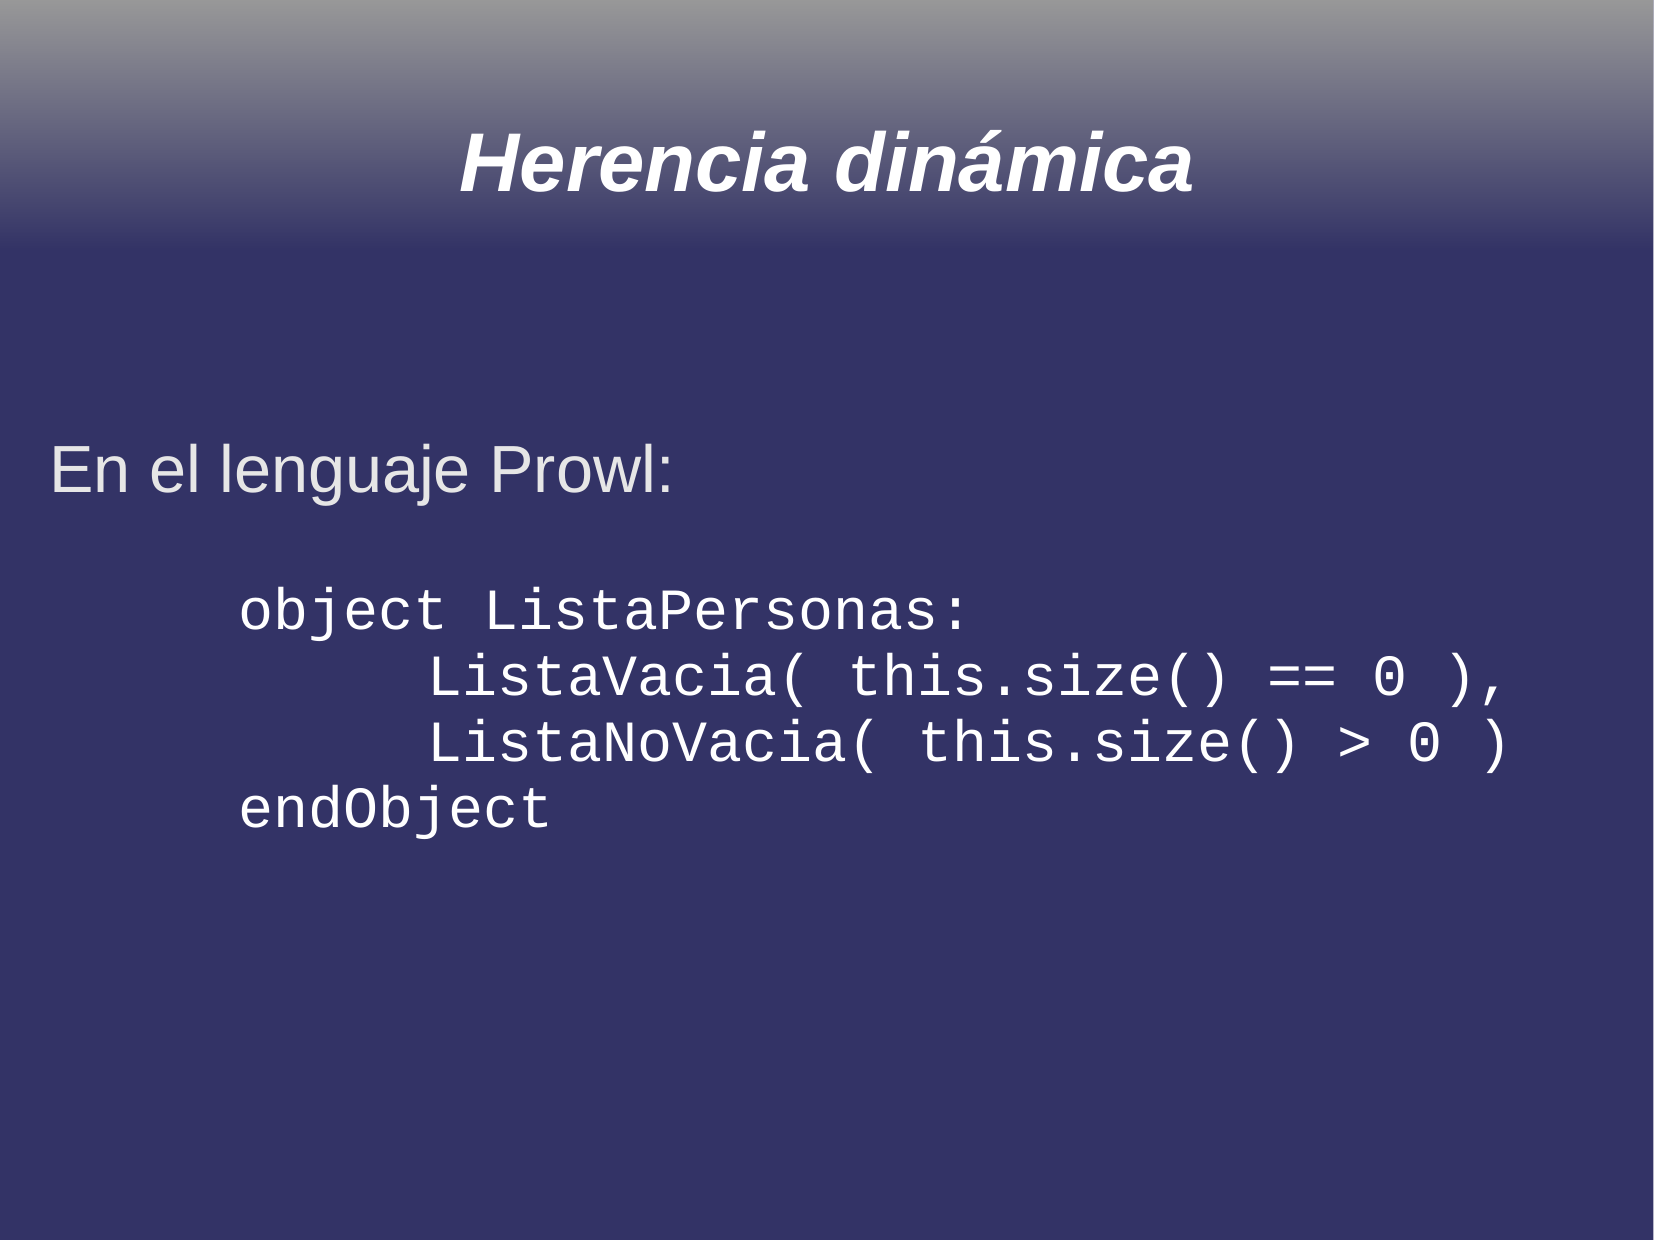

# Herencia dinámica
En el lenguaje Prowl:
object ListaPersonas:
ListaVacia( this.size() == 0 ),
ListaNoVacia( this.size() > 0 )
endObject